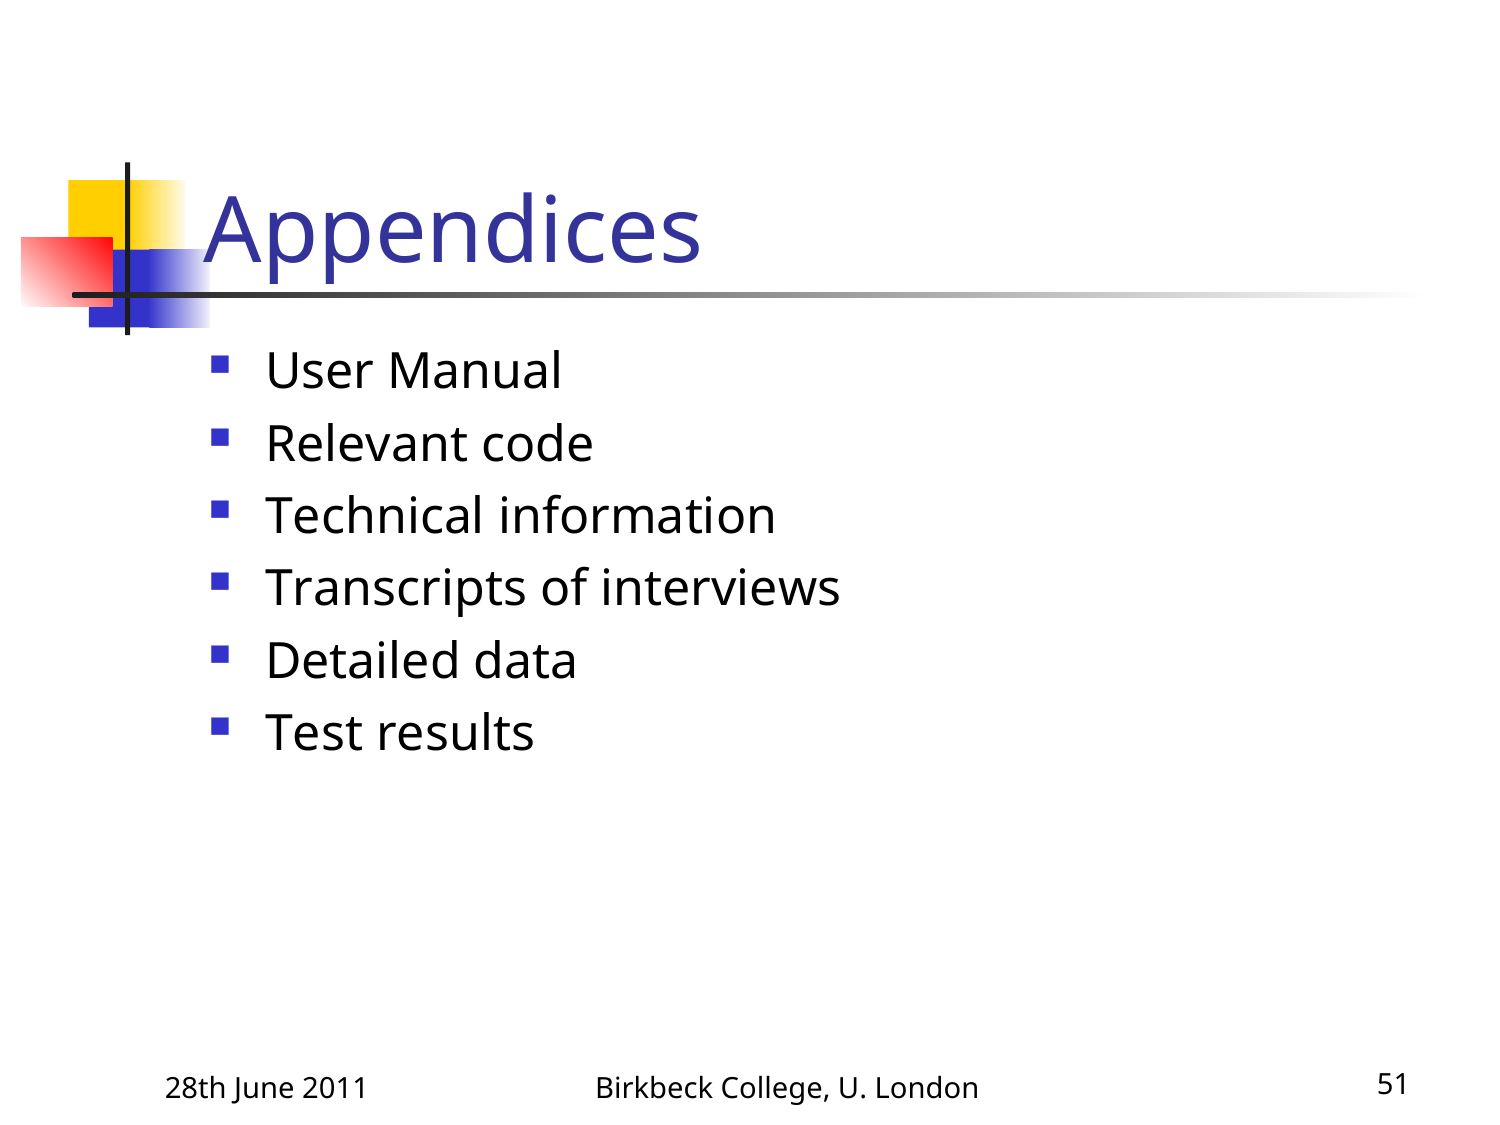

# Appendices
User Manual
Relevant code
Technical information
Transcripts of interviews
Detailed data
Test results
28th June 2011
Birkbeck College, U. London